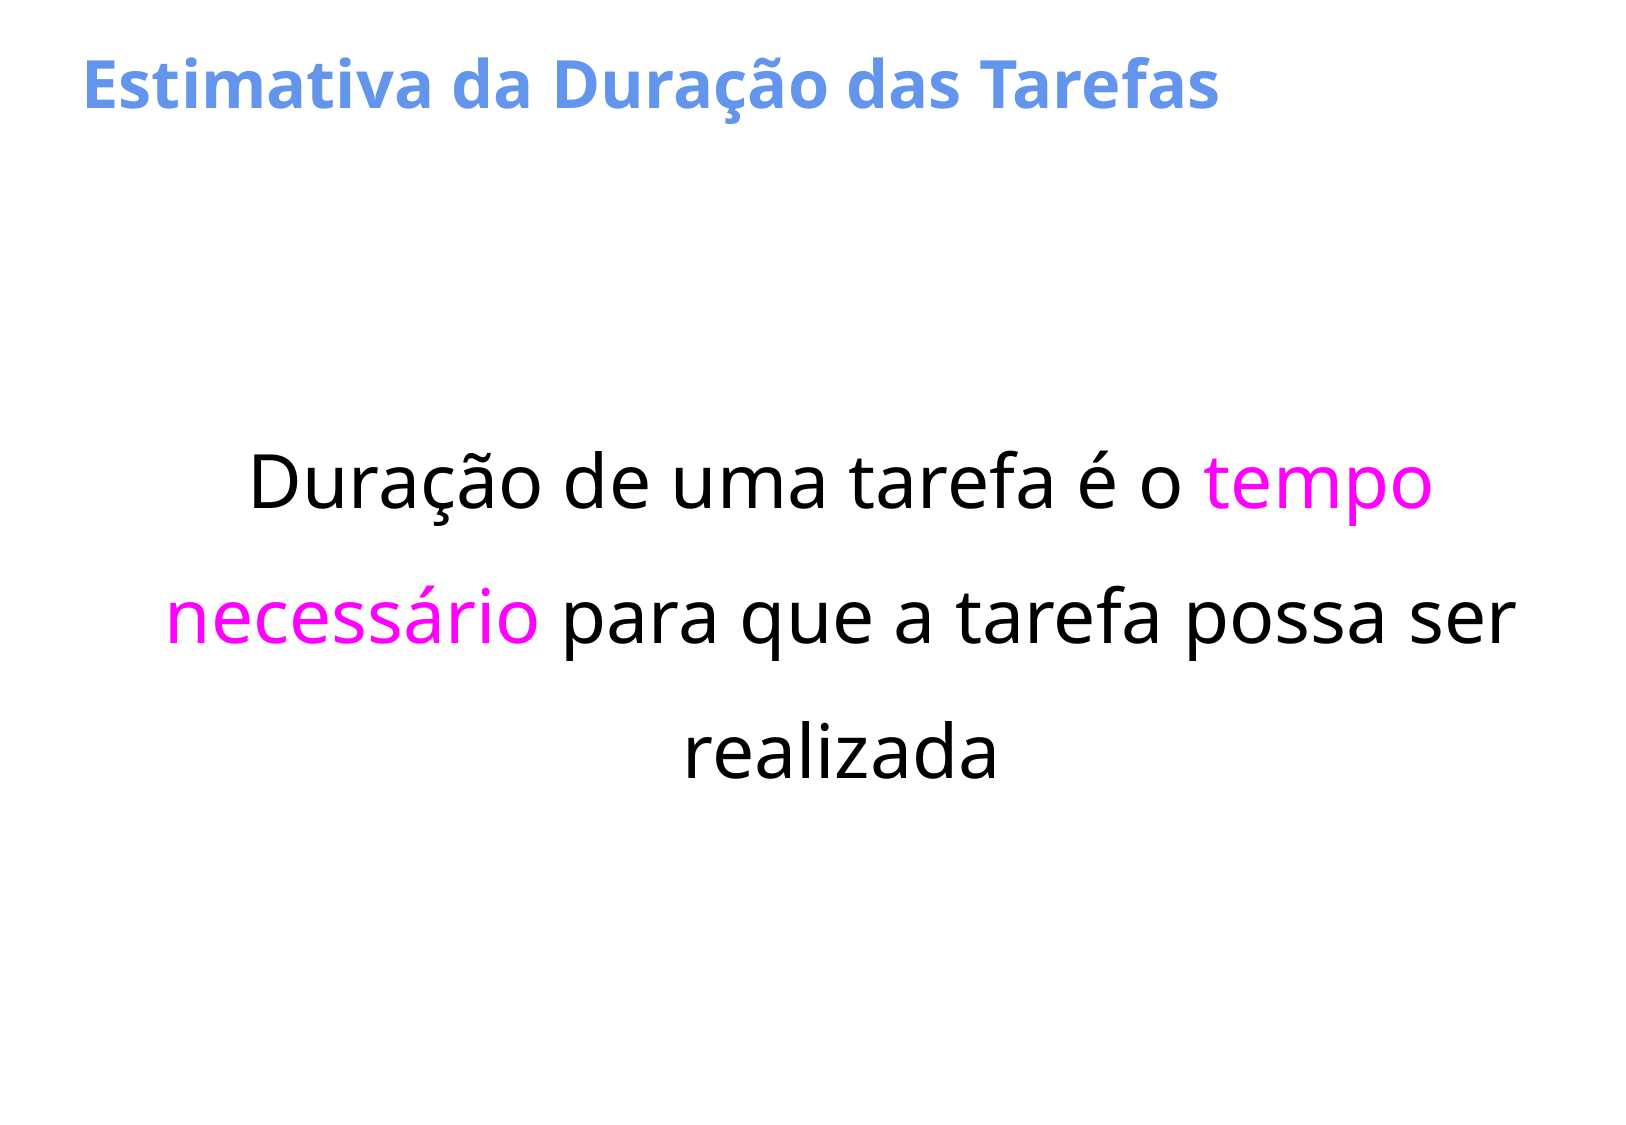

# Estimativa da Duração das Tarefas
Duração de uma tarefa é o tempo necessário para que a tarefa possa ser realizada